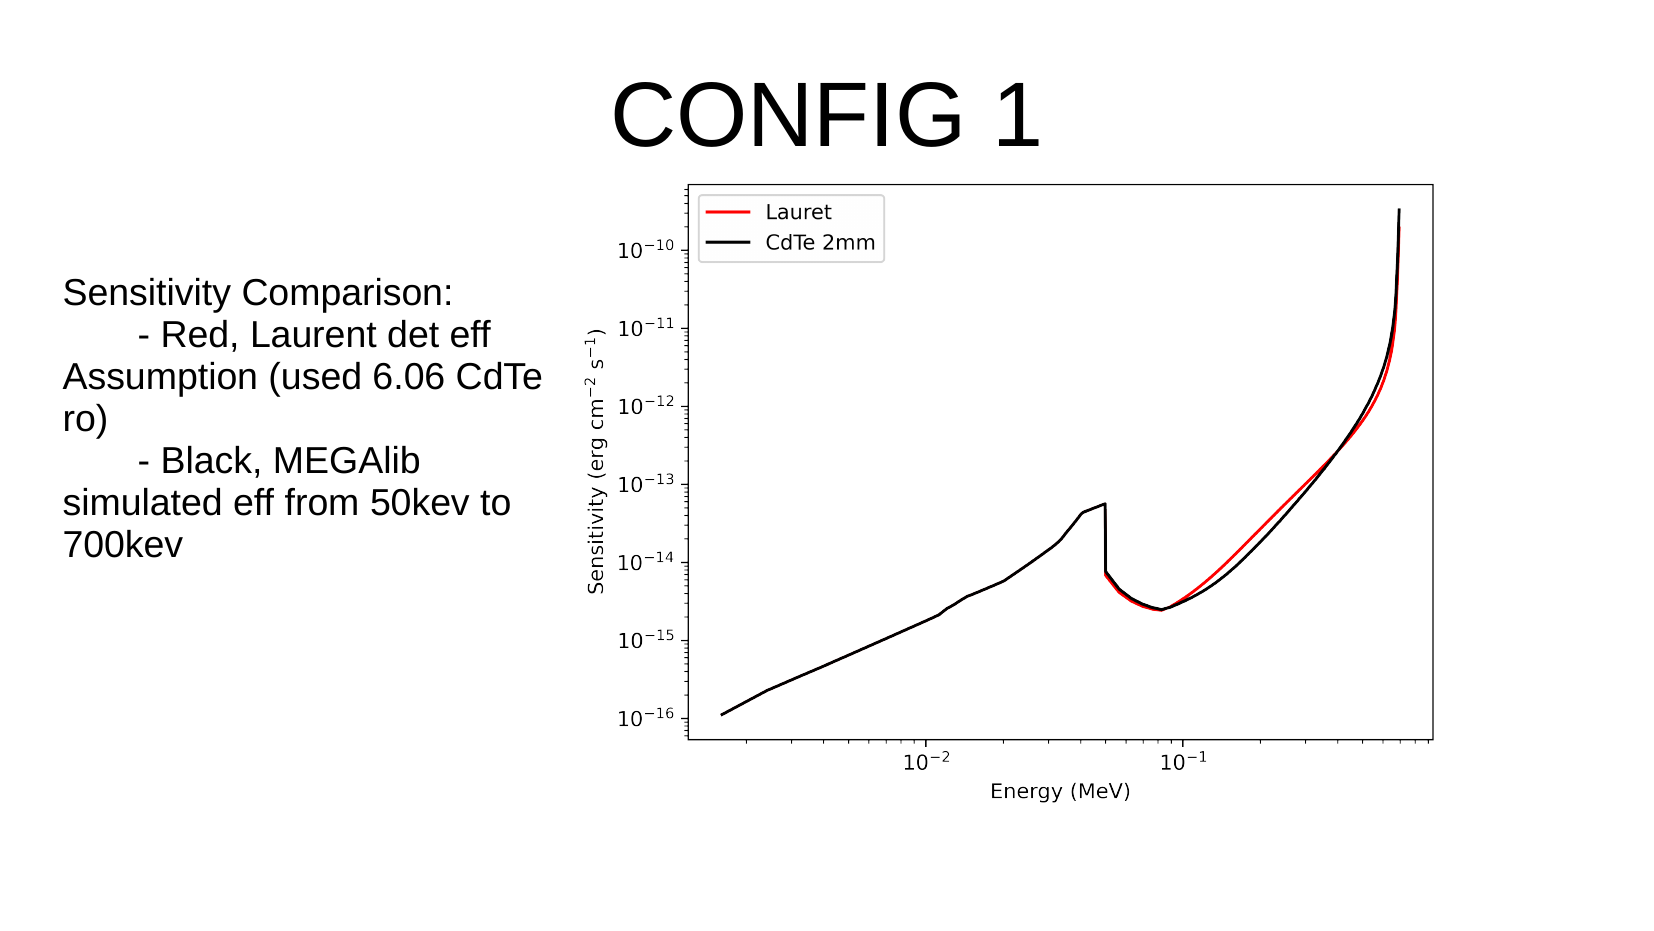

# CONFIG 1
Sensitivity Comparison:
	- Red, Laurent det eff Assumption (used 6.06 CdTe ro)
	- Black, MEGAlib simulated eff from 50kev to 700kev